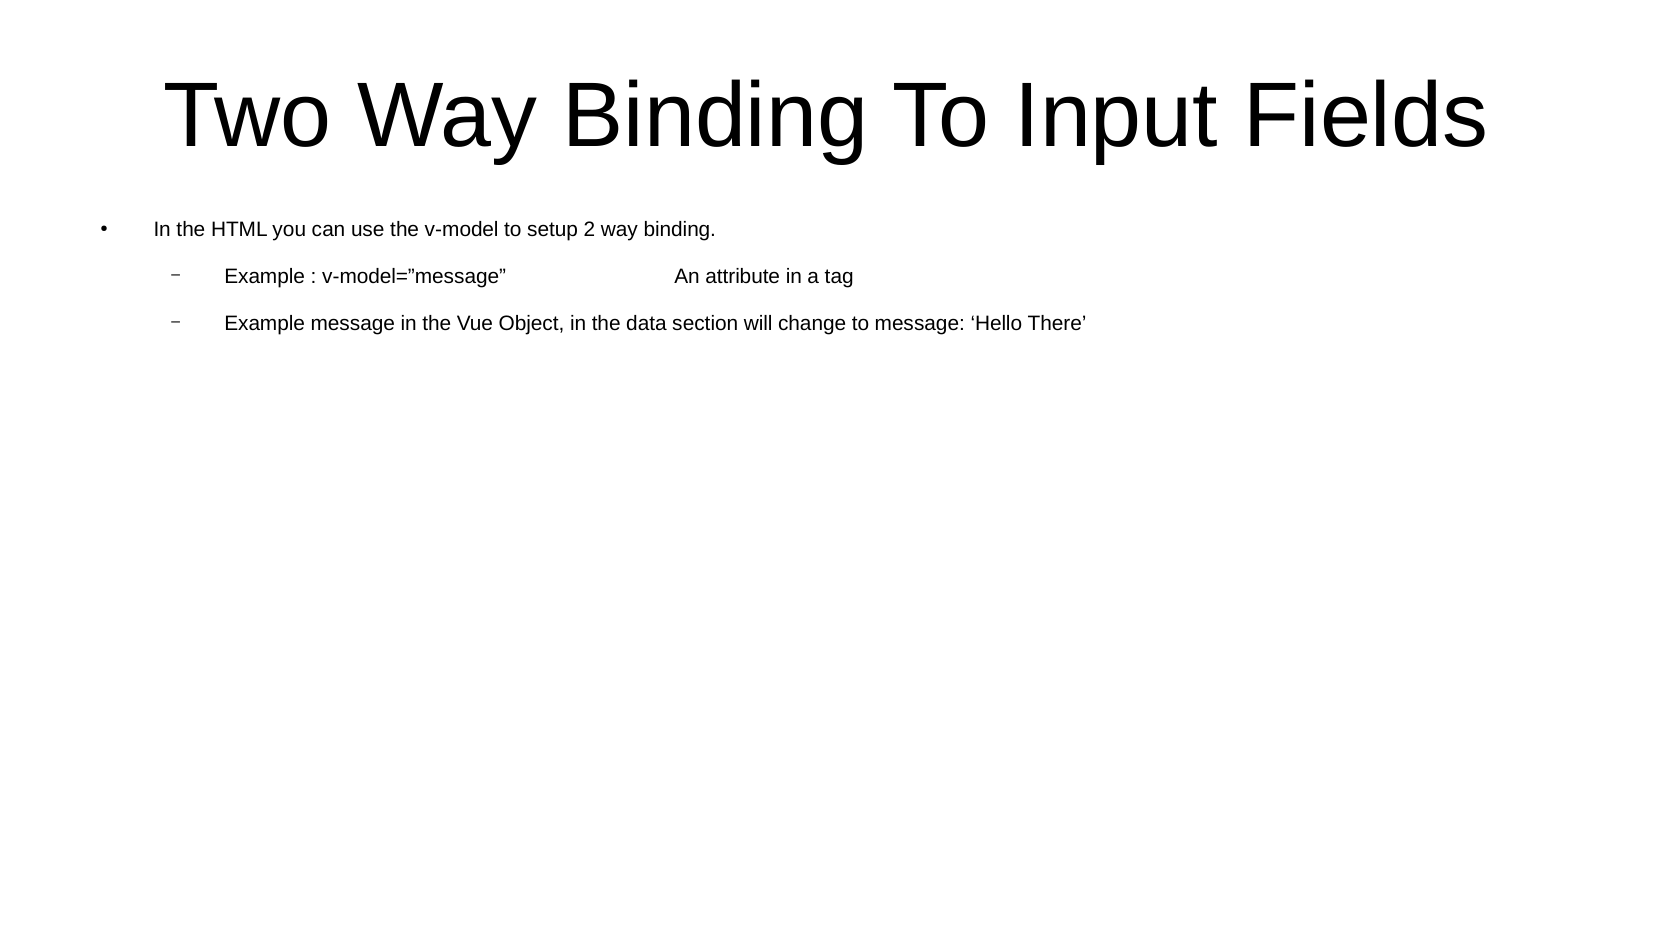

# Two Way Binding To Input Fields
In the HTML you can use the v-model to setup 2 way binding.
Example : v-model=”message”			An attribute in a tag
Example message in the Vue Object, in the data section will change to message: ‘Hello There’